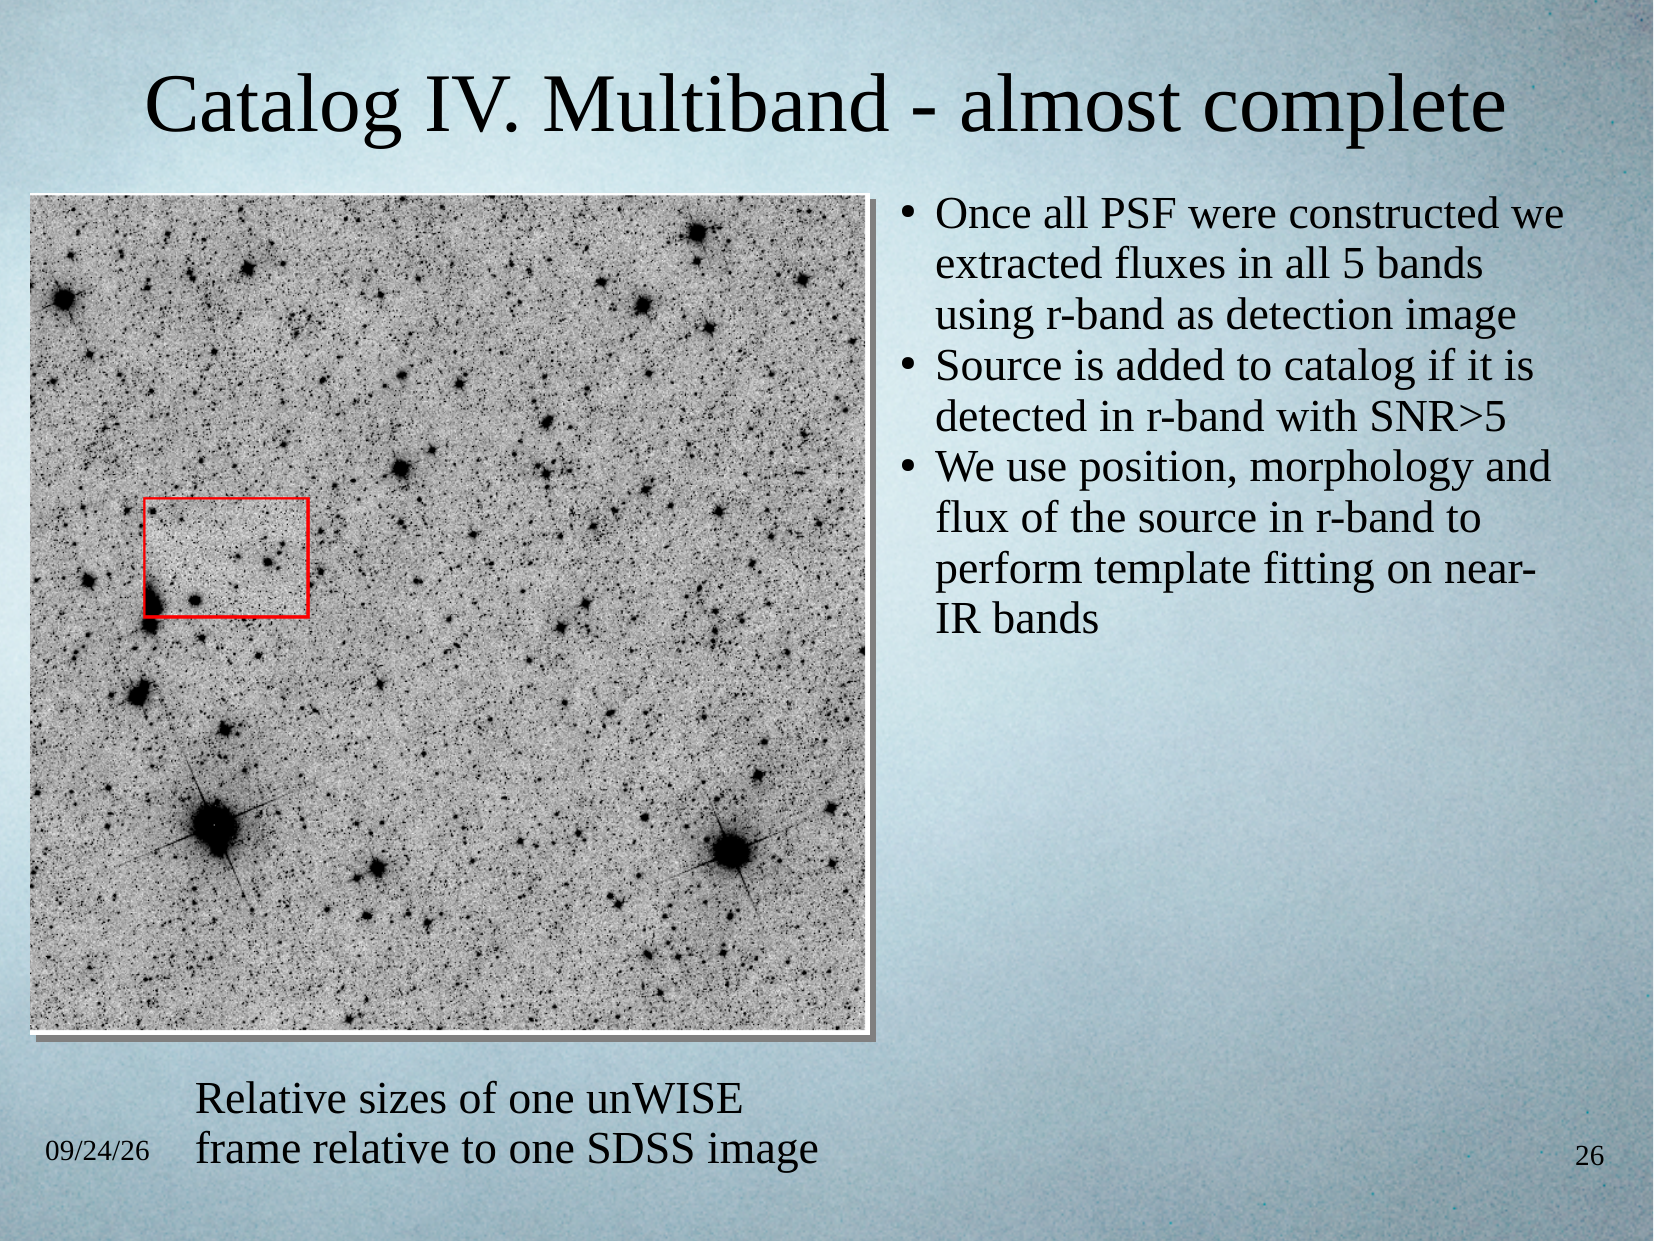

# Catalog IV. Multiband - almost complete
Once all PSF were constructed we extracted fluxes in all 5 bands using r-band as detection image
Source is added to catalog if it is detected in r-band with SNR>5
We use position, morphology and flux of the source in r-band to perform template fitting on near-IR bands
Relative sizes of one unWISE frame relative to one SDSS image
26